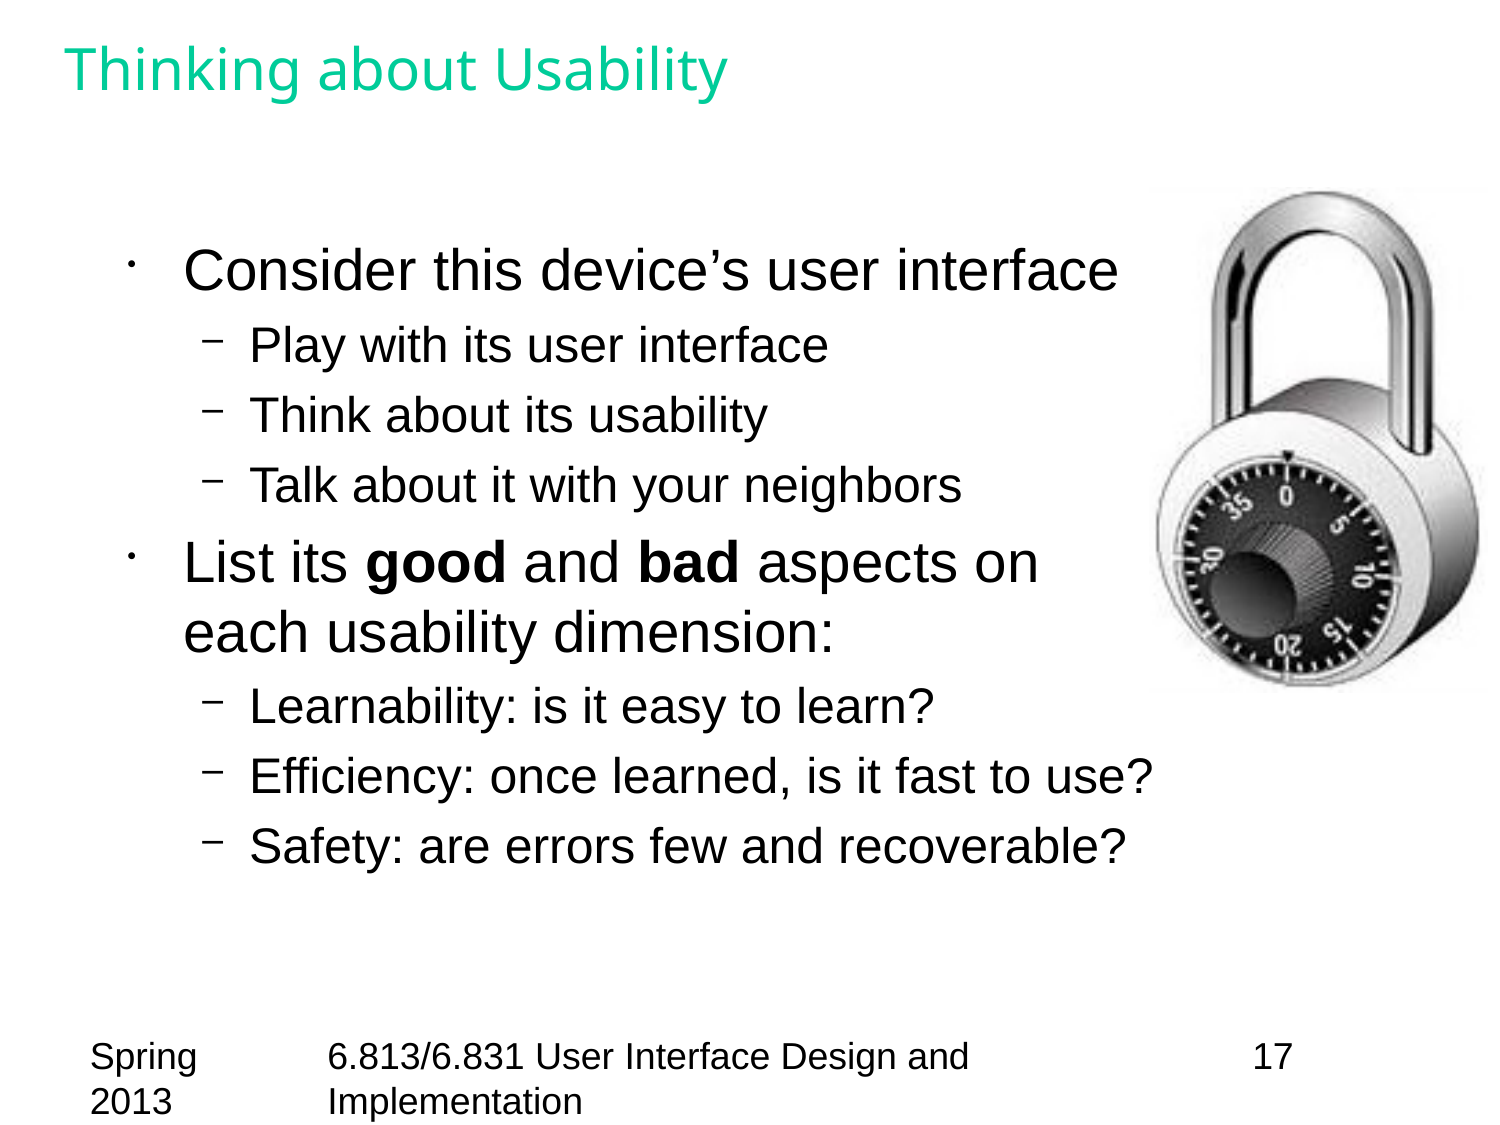

# Thinking about Usability
Consider this device’s user interface
Play with its user interface
Think about its usability
Talk about it with your neighbors
List its good and bad aspects on
each usability dimension:
Learnability: is it easy to learn?
Efficiency: once learned, is it fast to use?
Safety: are errors few and recoverable?
Spring 2013
6.813/6.831 User Interface Design and Implementation